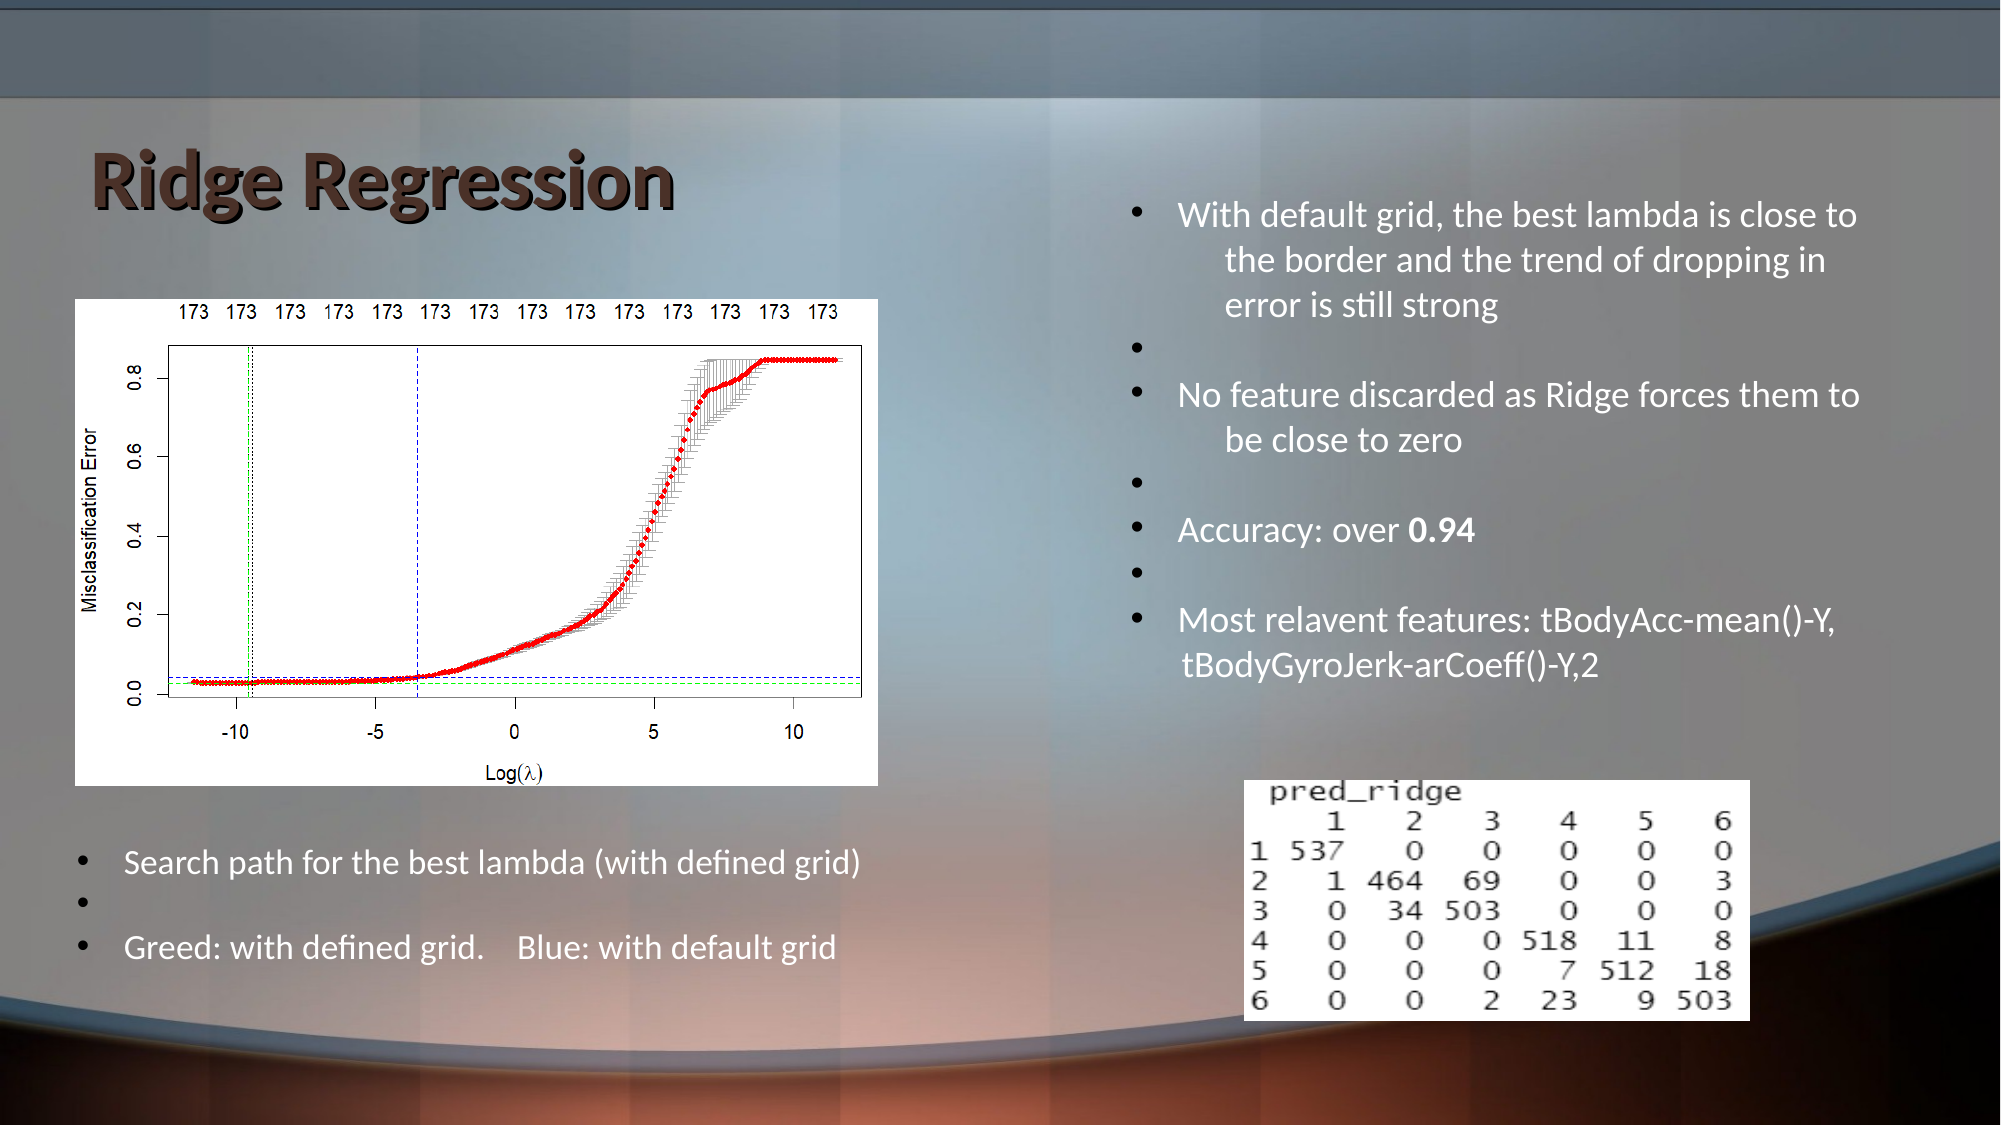

# Ridge Regression
With default grid, the best lambda is close to the border and the trend of dropping in error is still strong
No feature discarded as Ridge forces them to be close to zero
Accuracy: over 0.94
Most relavent features: tBodyAcc-mean()-Y,
 tBodyGyroJerk-arCoeff()-Y,2
Search path for the best lambda (with defined grid)
Greed: with defined grid. Blue: with default grid